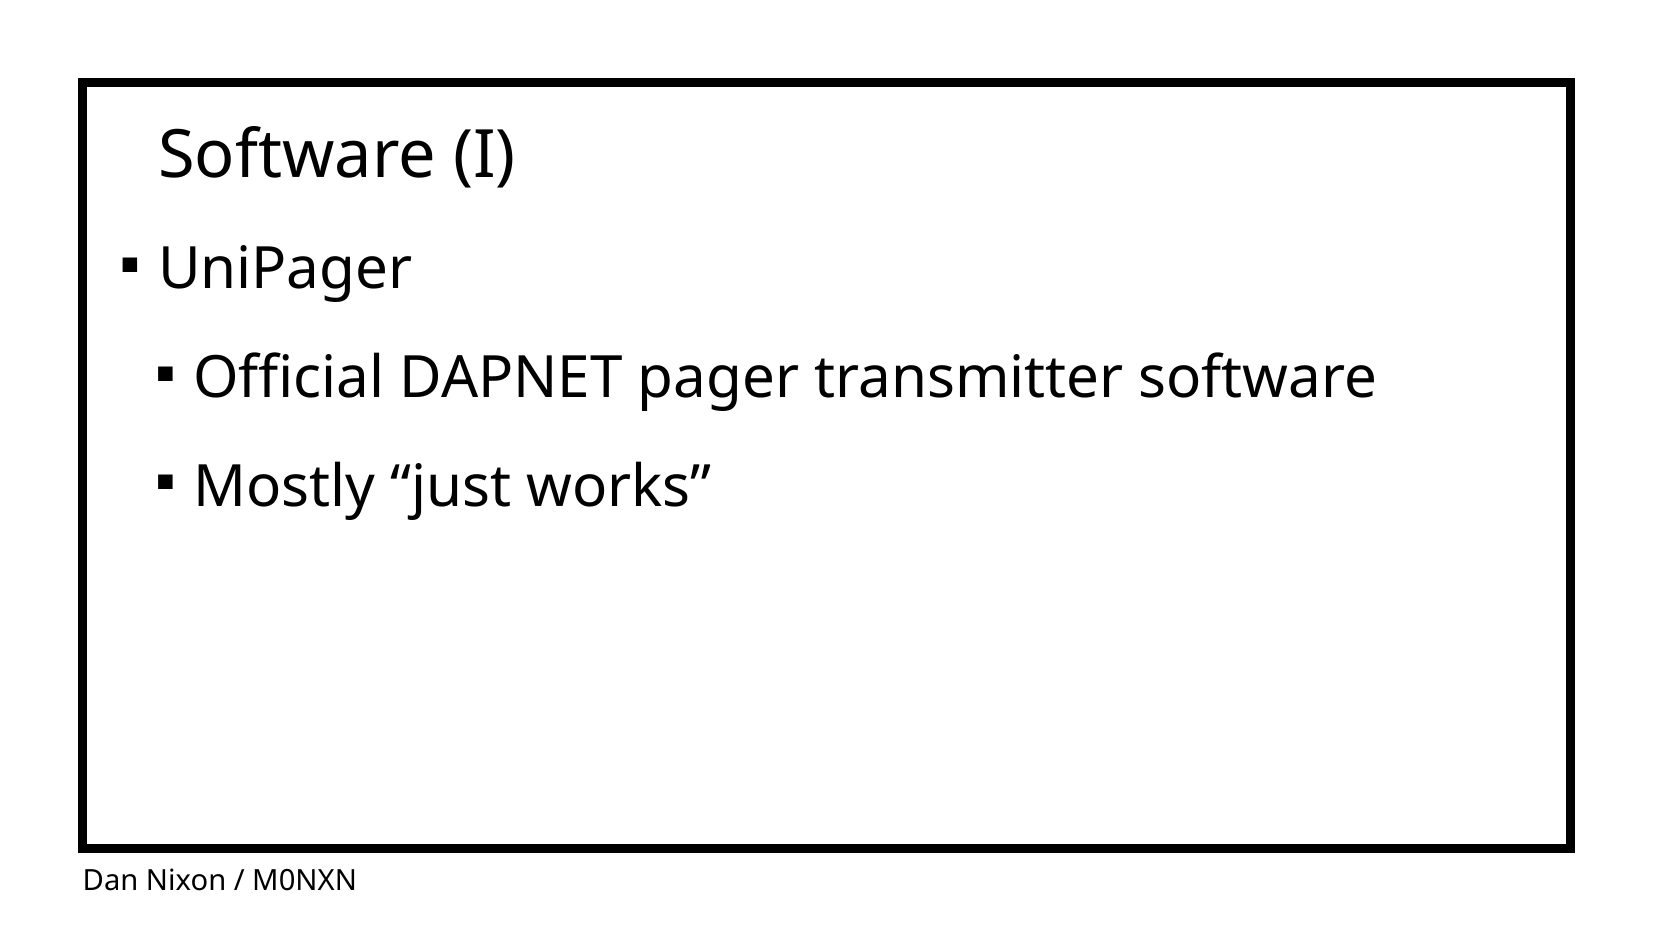

# Software (I)
UniPager
Official DAPNET pager transmitter software
Mostly “just works”